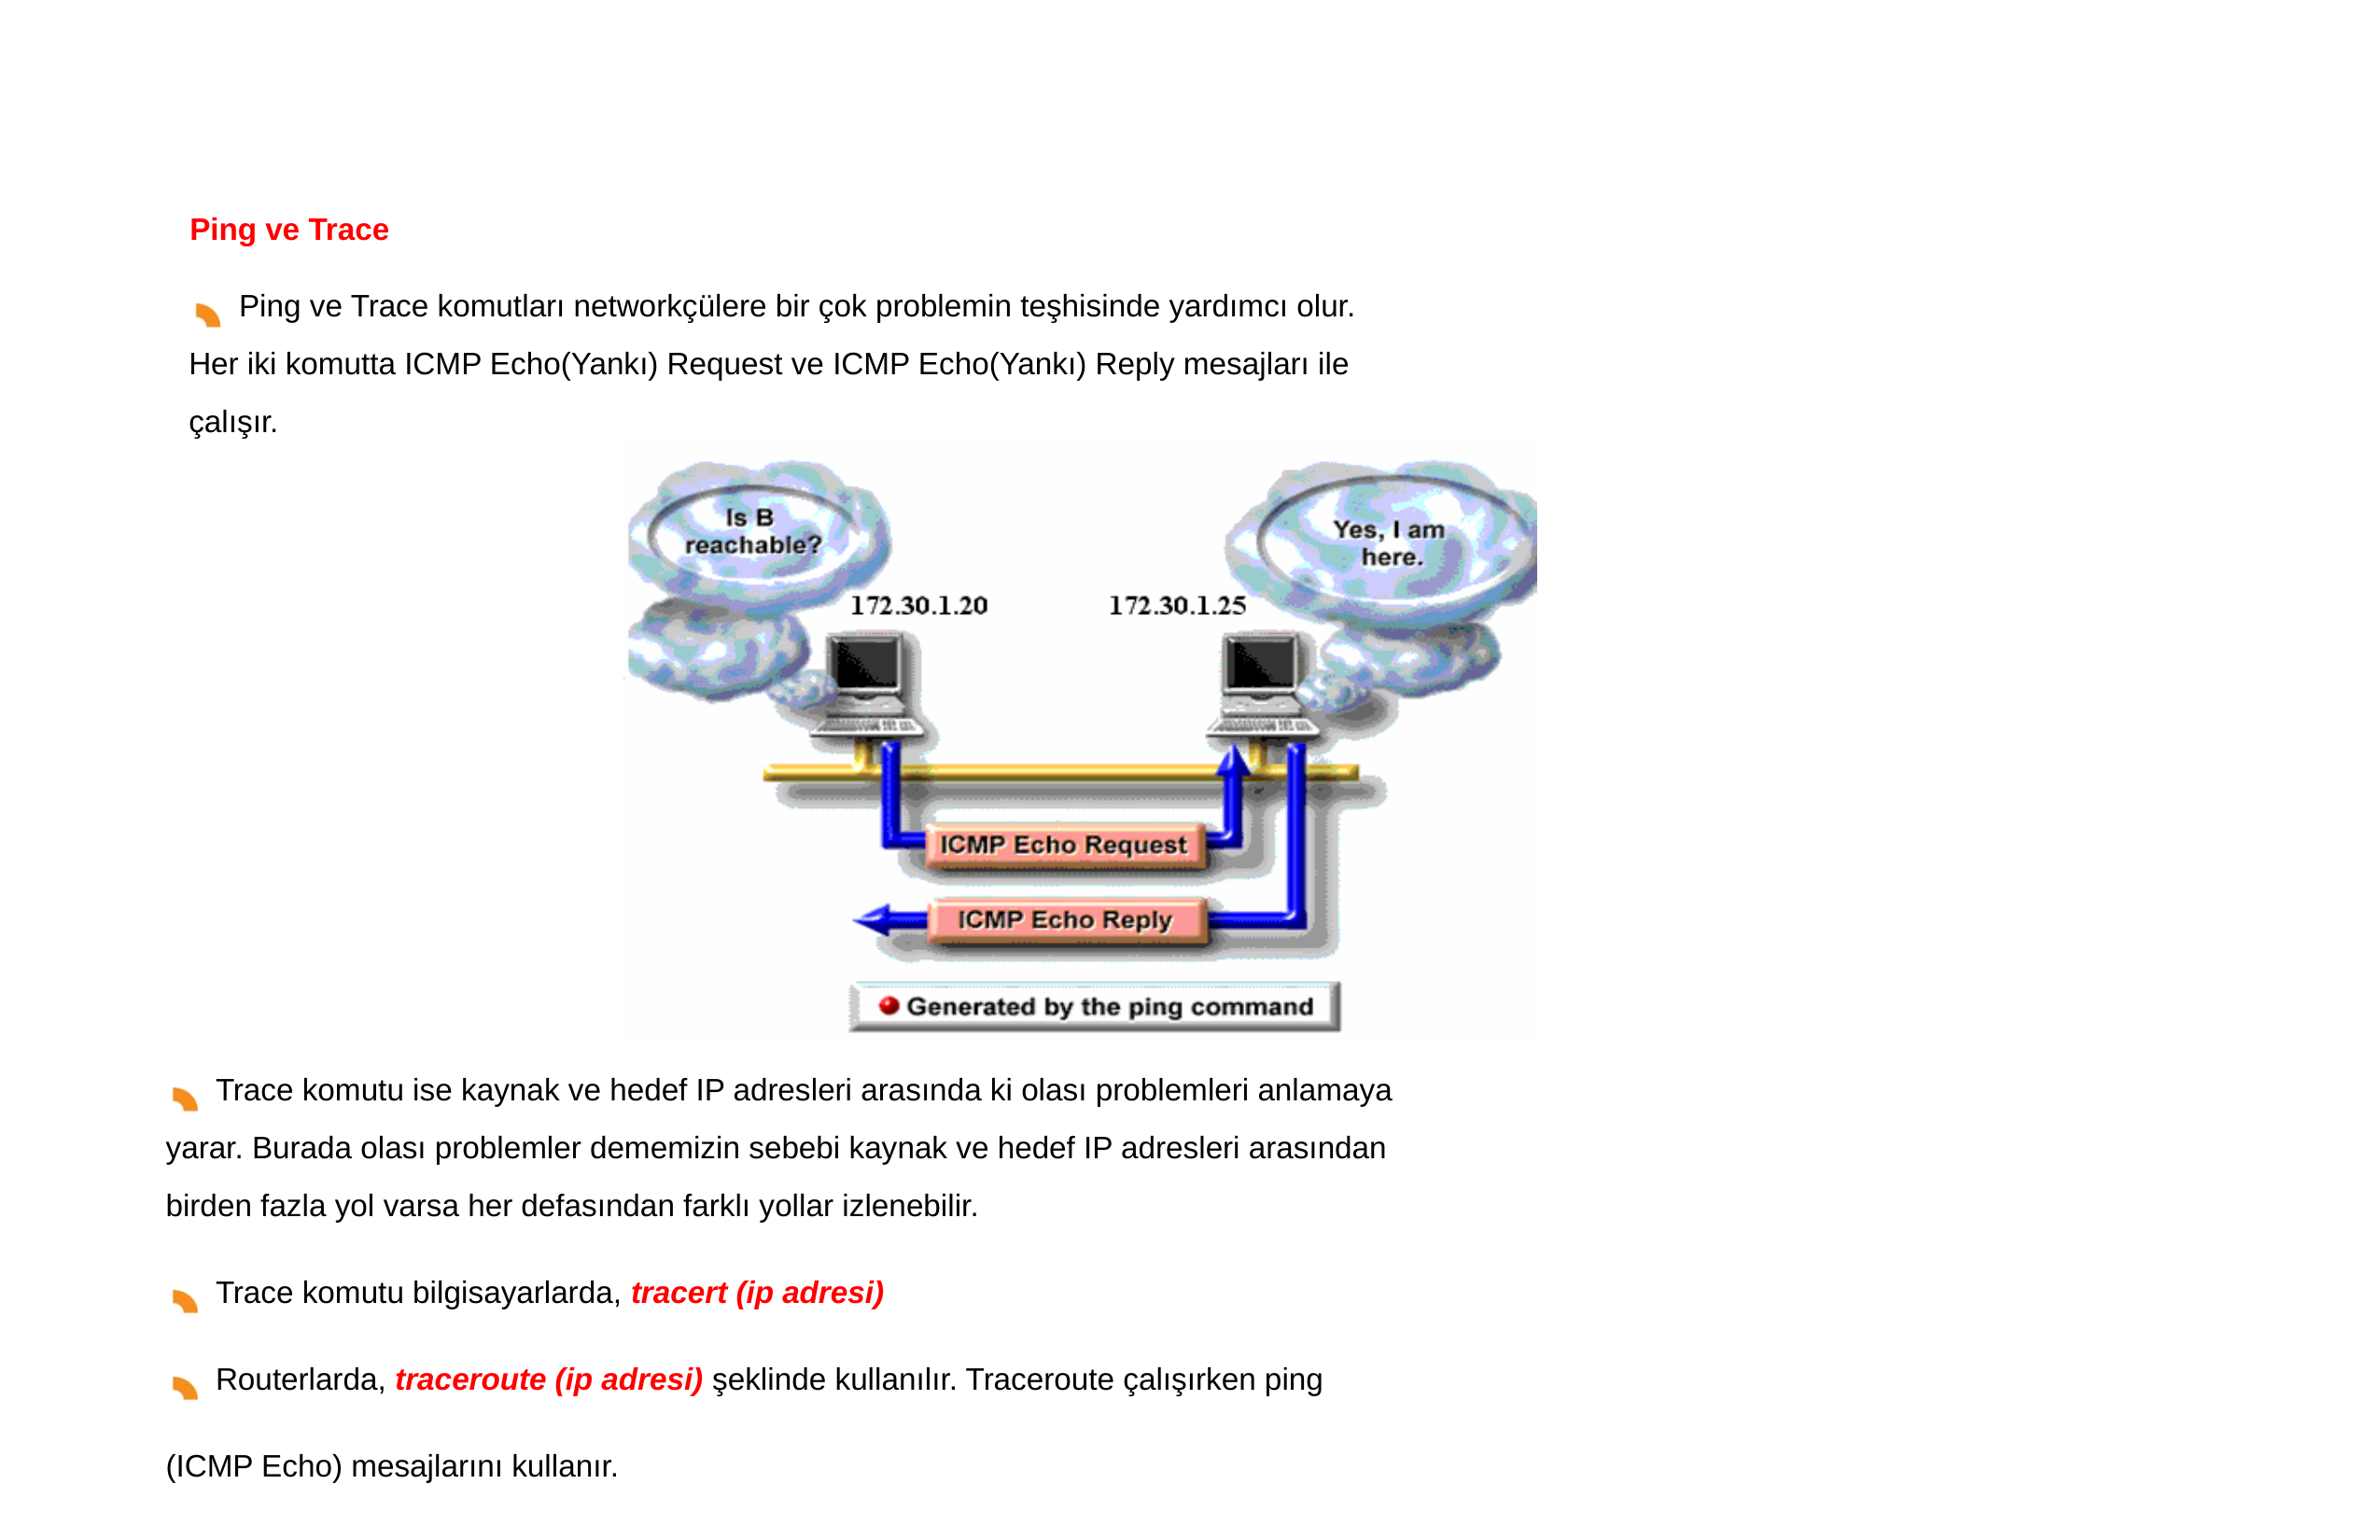

Ping ve Trace
 Ping ve Trace komutları networkçülere bir çok problemin teşhisinde yardımcı olur.
Her iki komutta ICMP Echo(Yankı) Request ve ICMP Echo(Yankı) Reply mesajları ile
çalışır.
 Trace komutu ise kaynak ve hedef IP adresleri arasında ki olası problemleri anlamaya
yarar. Burada olası problemler dememizin sebebi kaynak ve hedef IP adresleri arasından
birden fazla yol varsa her defasından farklı yollar izlenebilir.
 Trace komutu bilgisayarlarda, tracert (ip adresi)
 Routerlarda, traceroute (ip adresi) şeklinde kullanılır. Traceroute çalışırken ping
(ICMP Echo) mesajlarını kullanır.